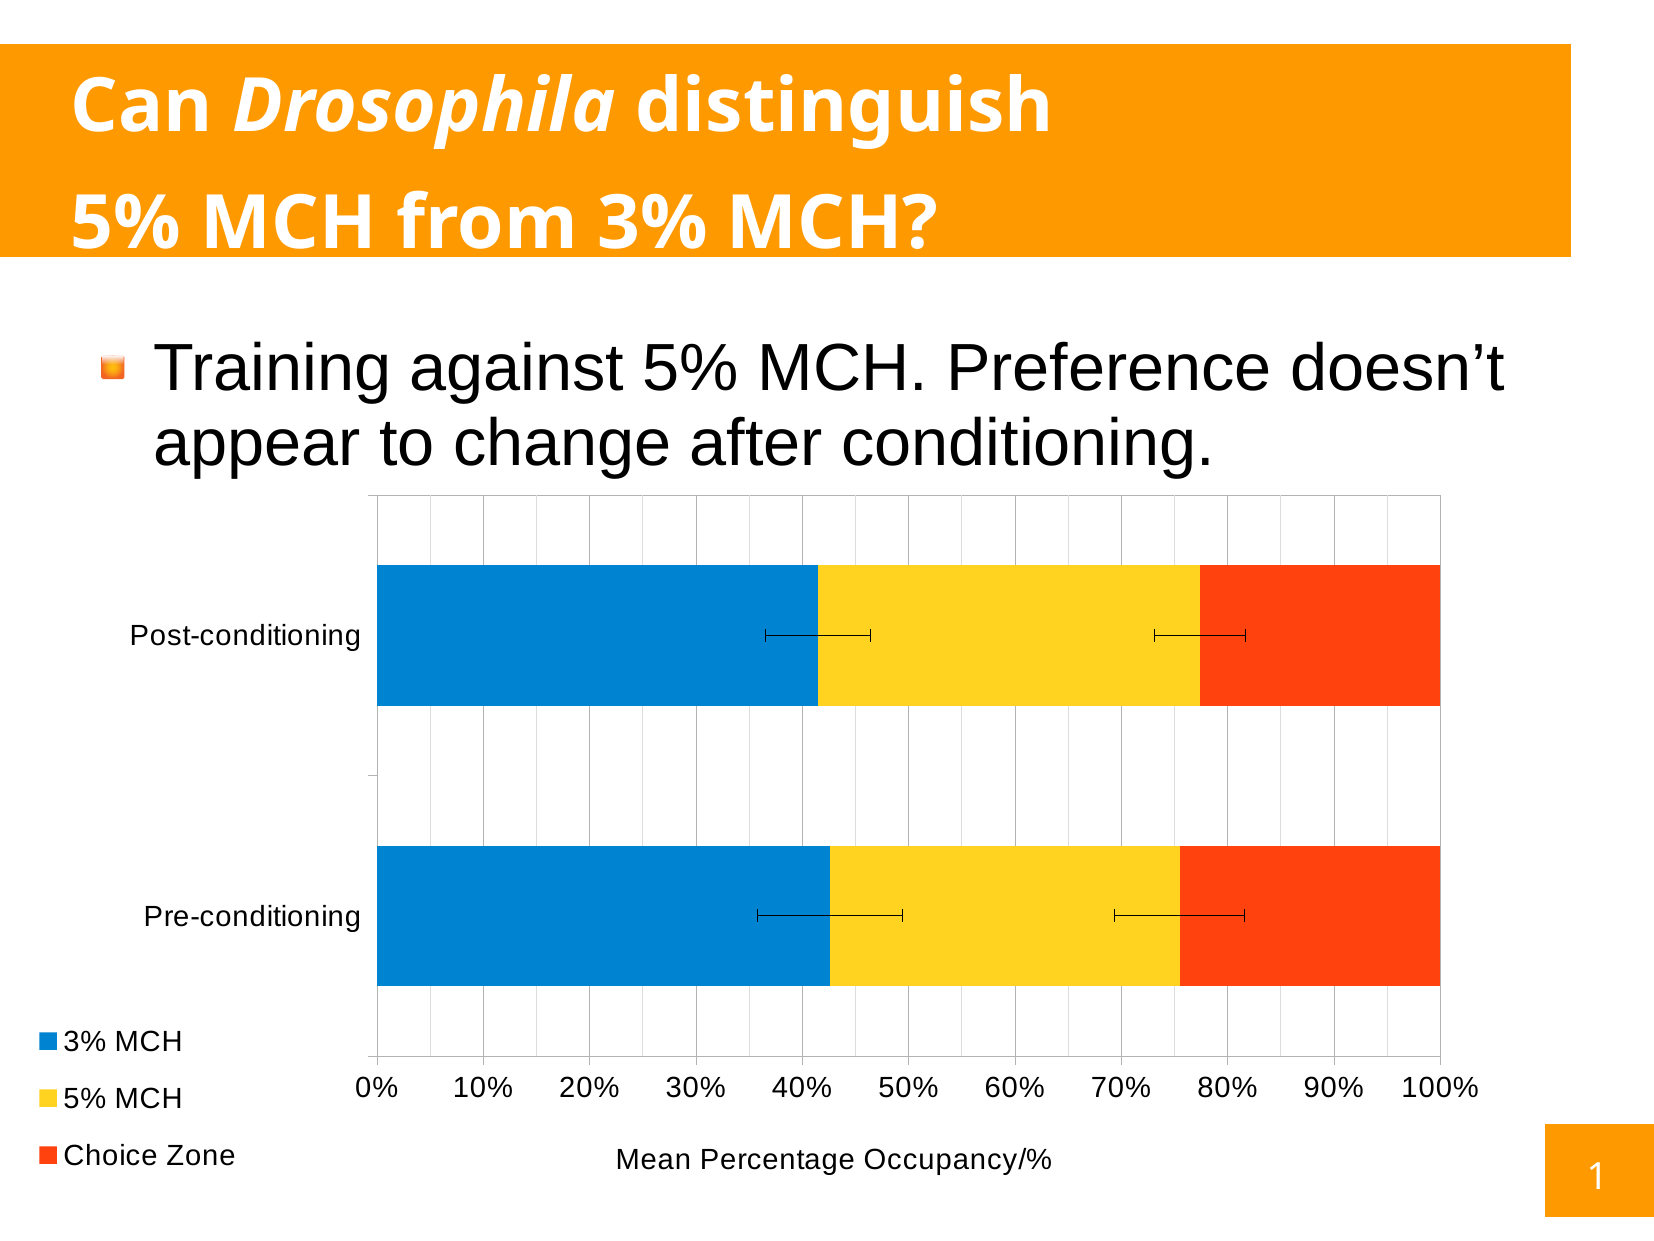

# Can Drosophila distinguish 5% MCH from 3% MCH?
Training against 5% MCH. Preference doesn’t appear to change after conditioning.
### Chart
| Category | 3% MCH | 5% MCH | Choice Zone |
|---|---|---|---|
| Pre-conditioning | 0.425925925925926 | 0.328888888888889 | 0.245185185185185 |
| Post-conditioning | 0.414814814814815 | 0.359259259259259 | 0.225925925925926 |
1